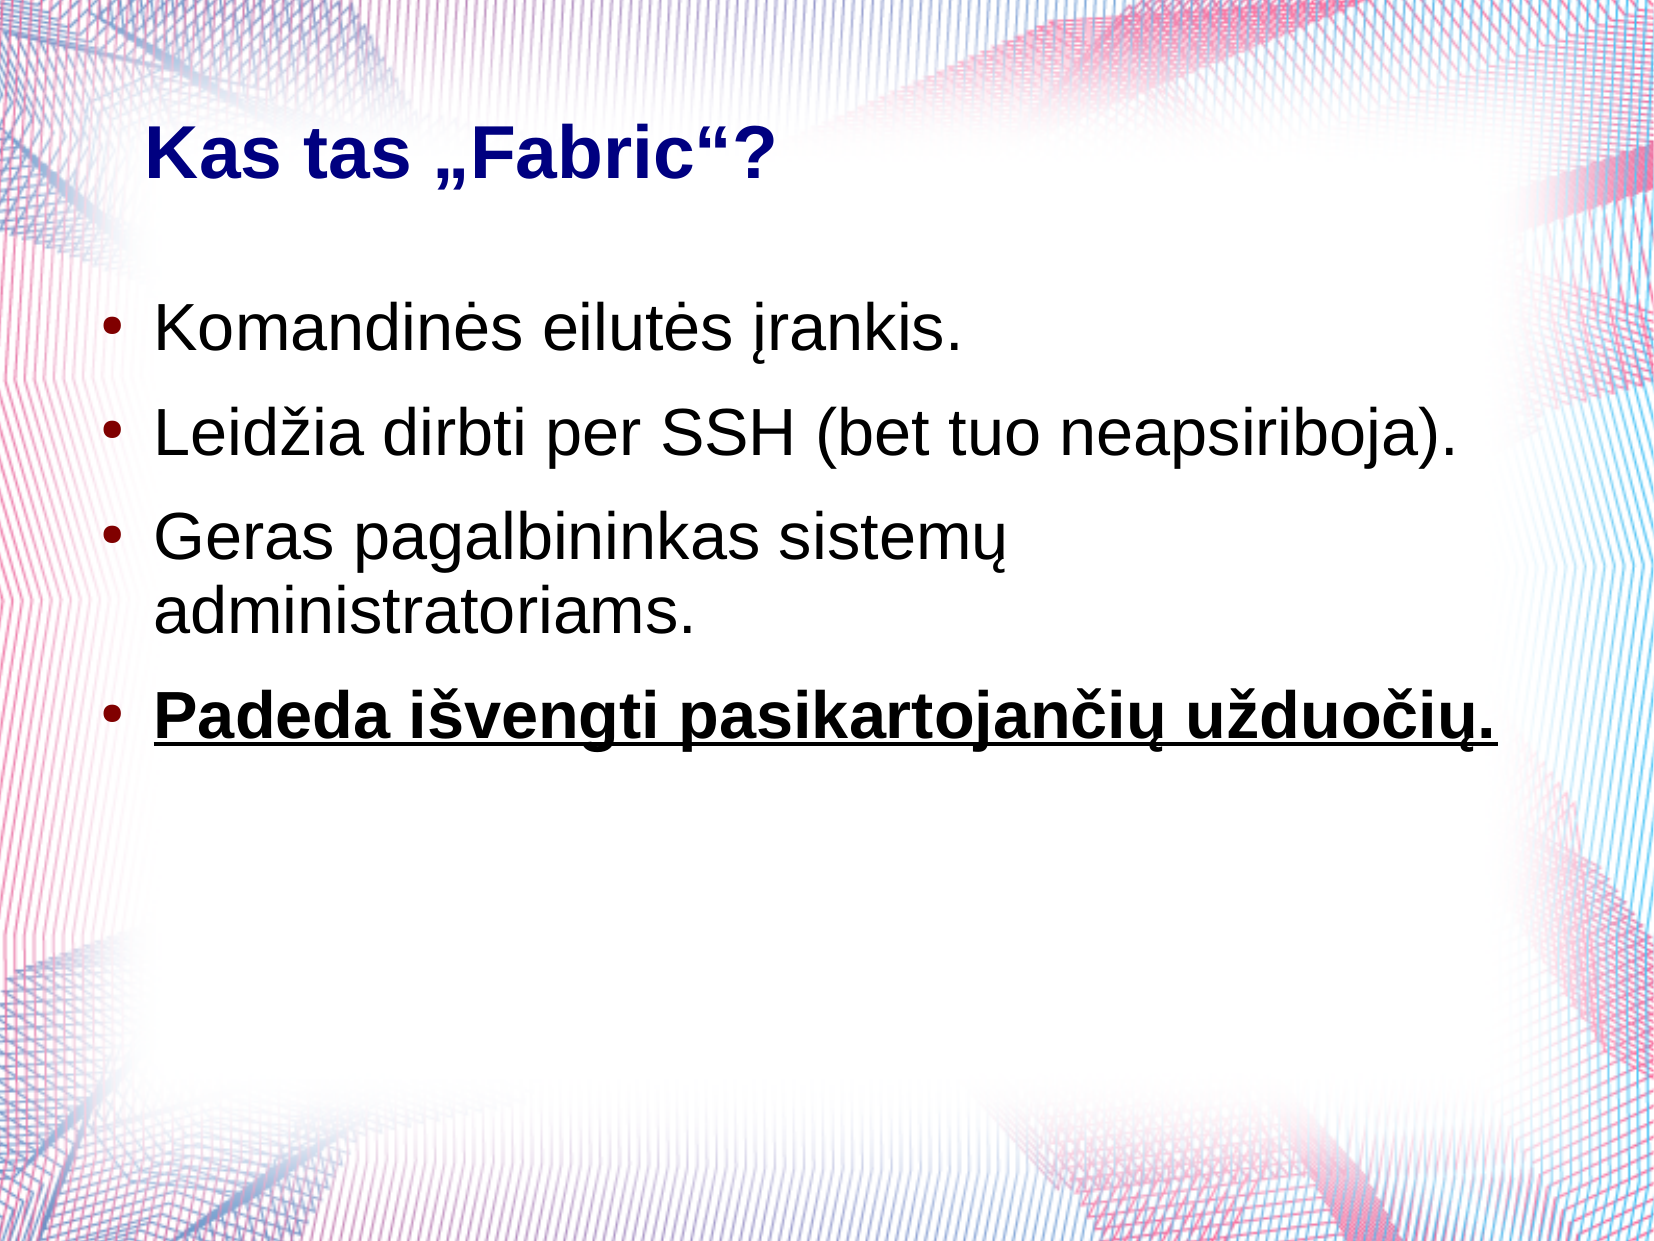

# Kas tas „Fabric“?
Komandinės eilutės įrankis.
Leidžia dirbti per SSH (bet tuo neapsiriboja).
Geras pagalbininkas sistemų administratoriams.
Padeda išvengti pasikartojančių užduočių.